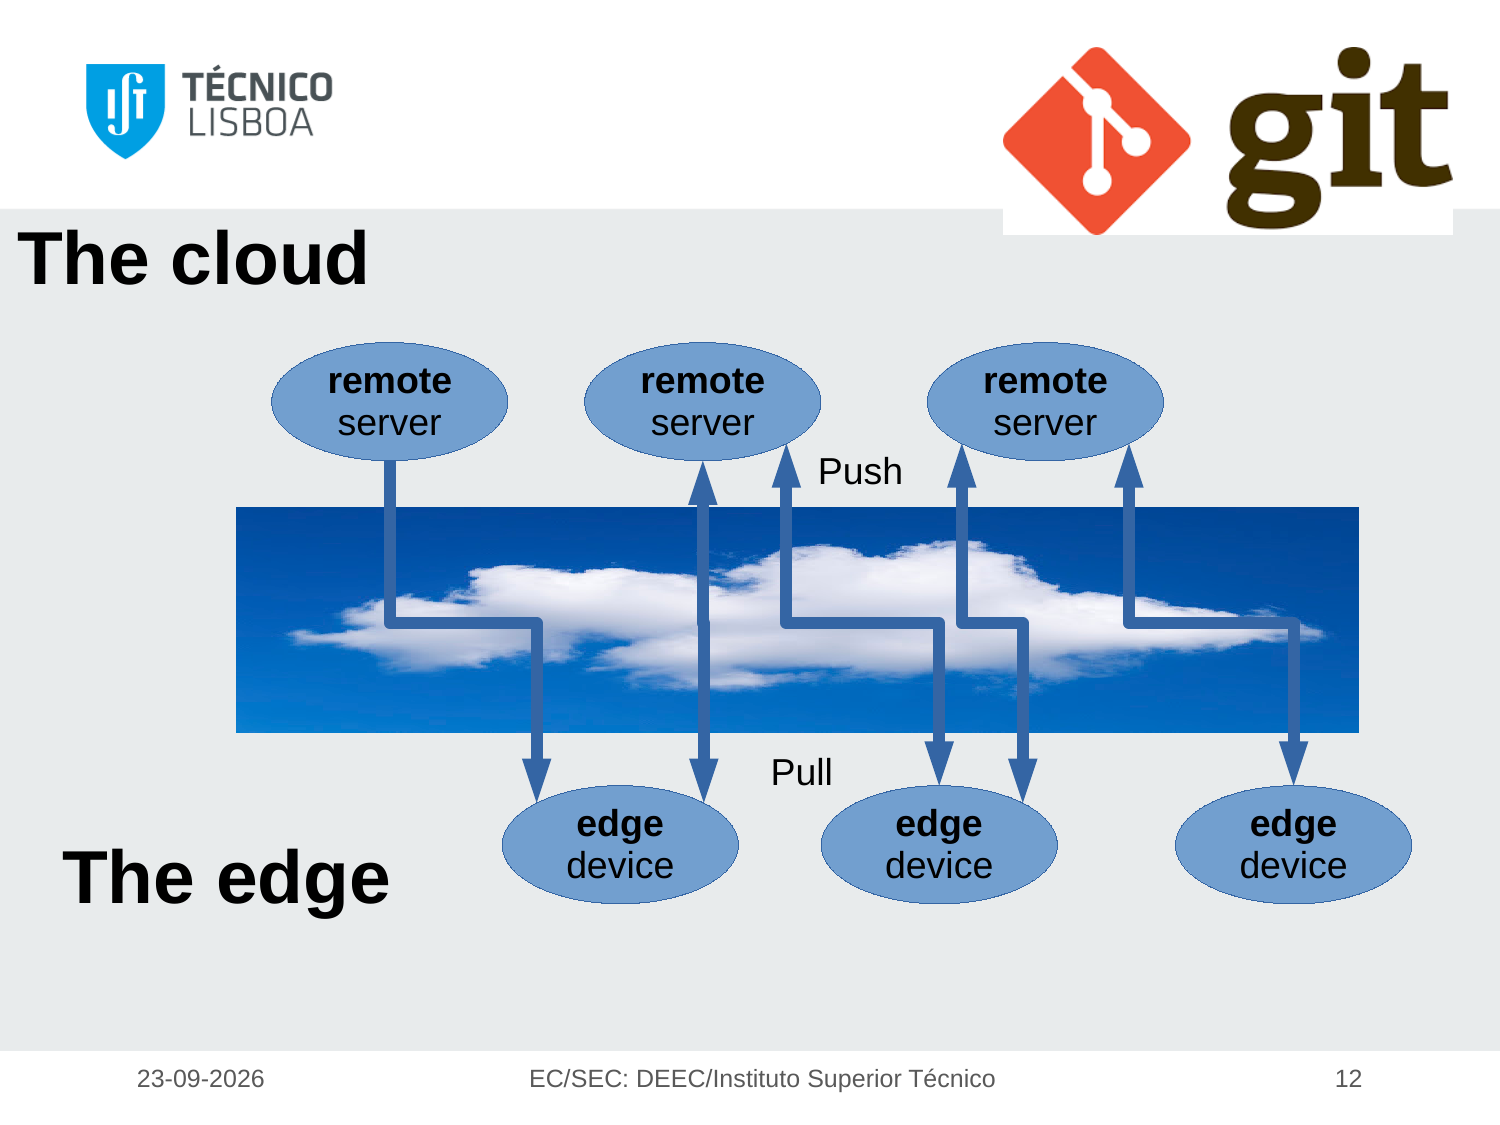

# The cloud
remote
server
remote
server
remote
server
Push
Pull
edge
device
edge
device
edge
device
The edge
EC/SEC: DEEC/Instituto Superior Técnico